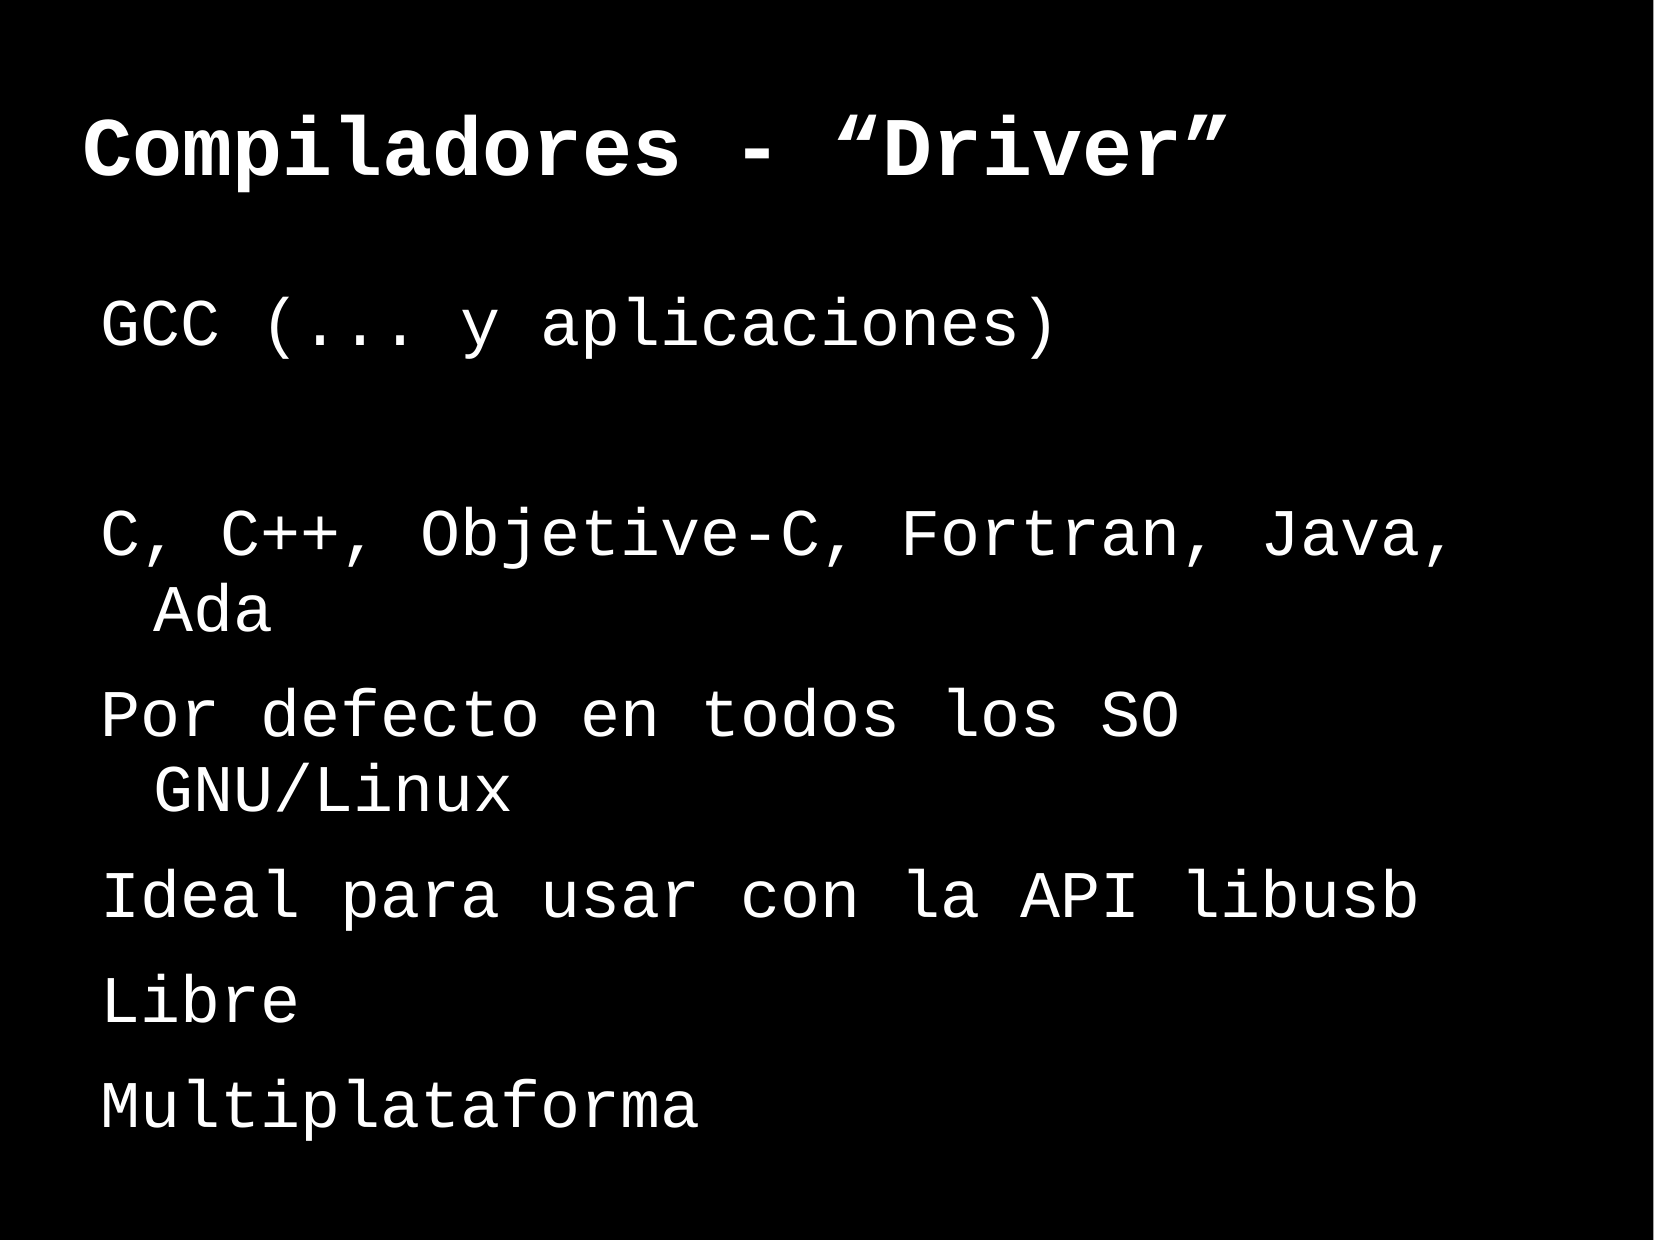

# Compiladores - “Driver”
GCC (... y aplicaciones)
C, C++, Objetive-C, Fortran, Java, Ada
Por defecto en todos los SO GNU/Linux
Ideal para usar con la API libusb
Libre
Multiplataforma